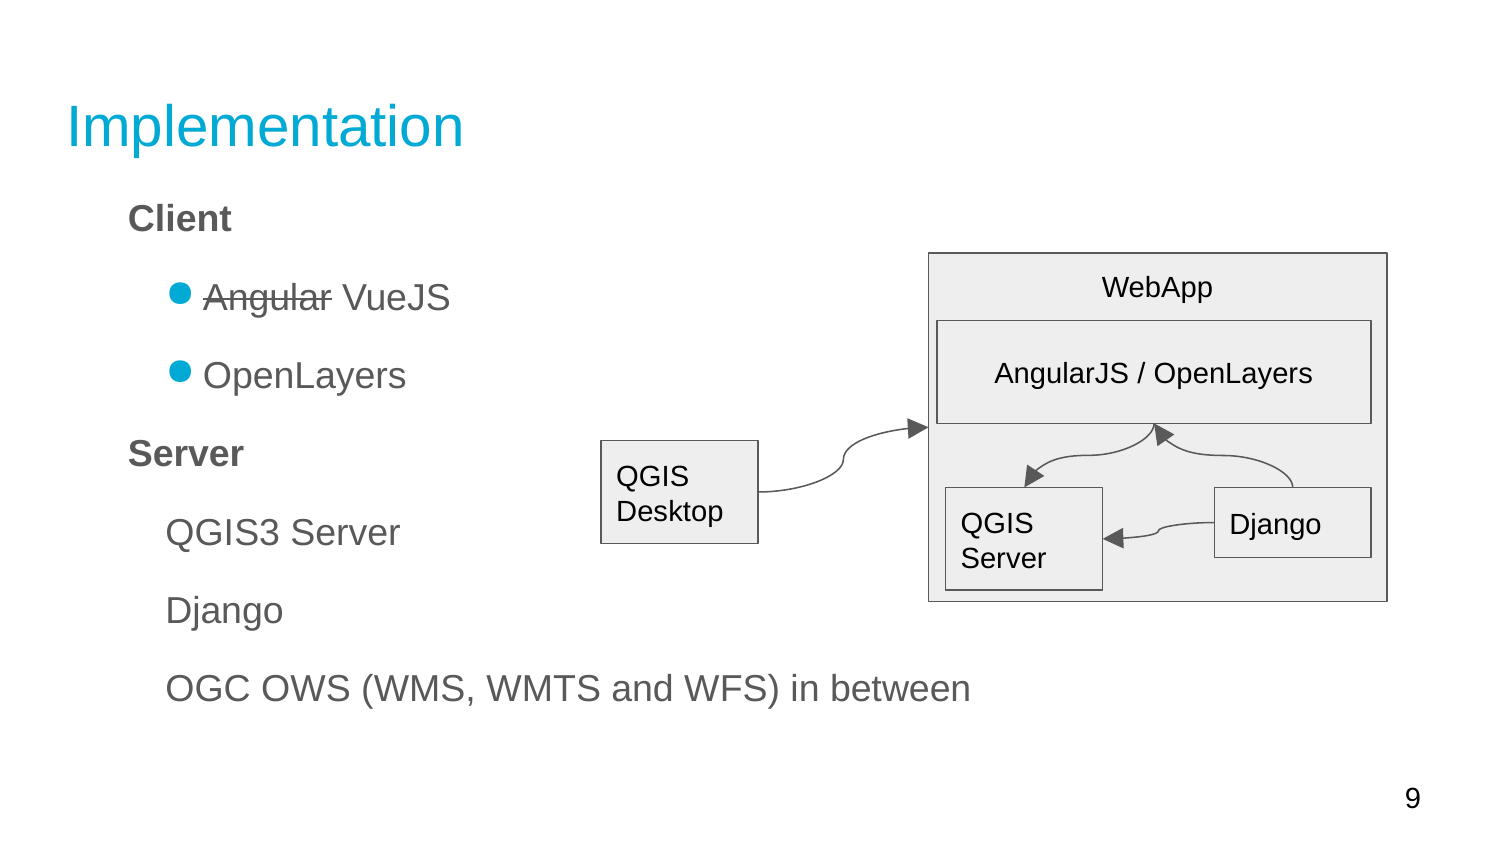

# Implementation
Client
Angular VueJS
OpenLayers
Server
QGIS3 Server
Django
OGC OWS (WMS, WMTS and WFS) in between
WebApp
AngularJS / OpenLayers
QGIS Server
Django
QGIS Desktop